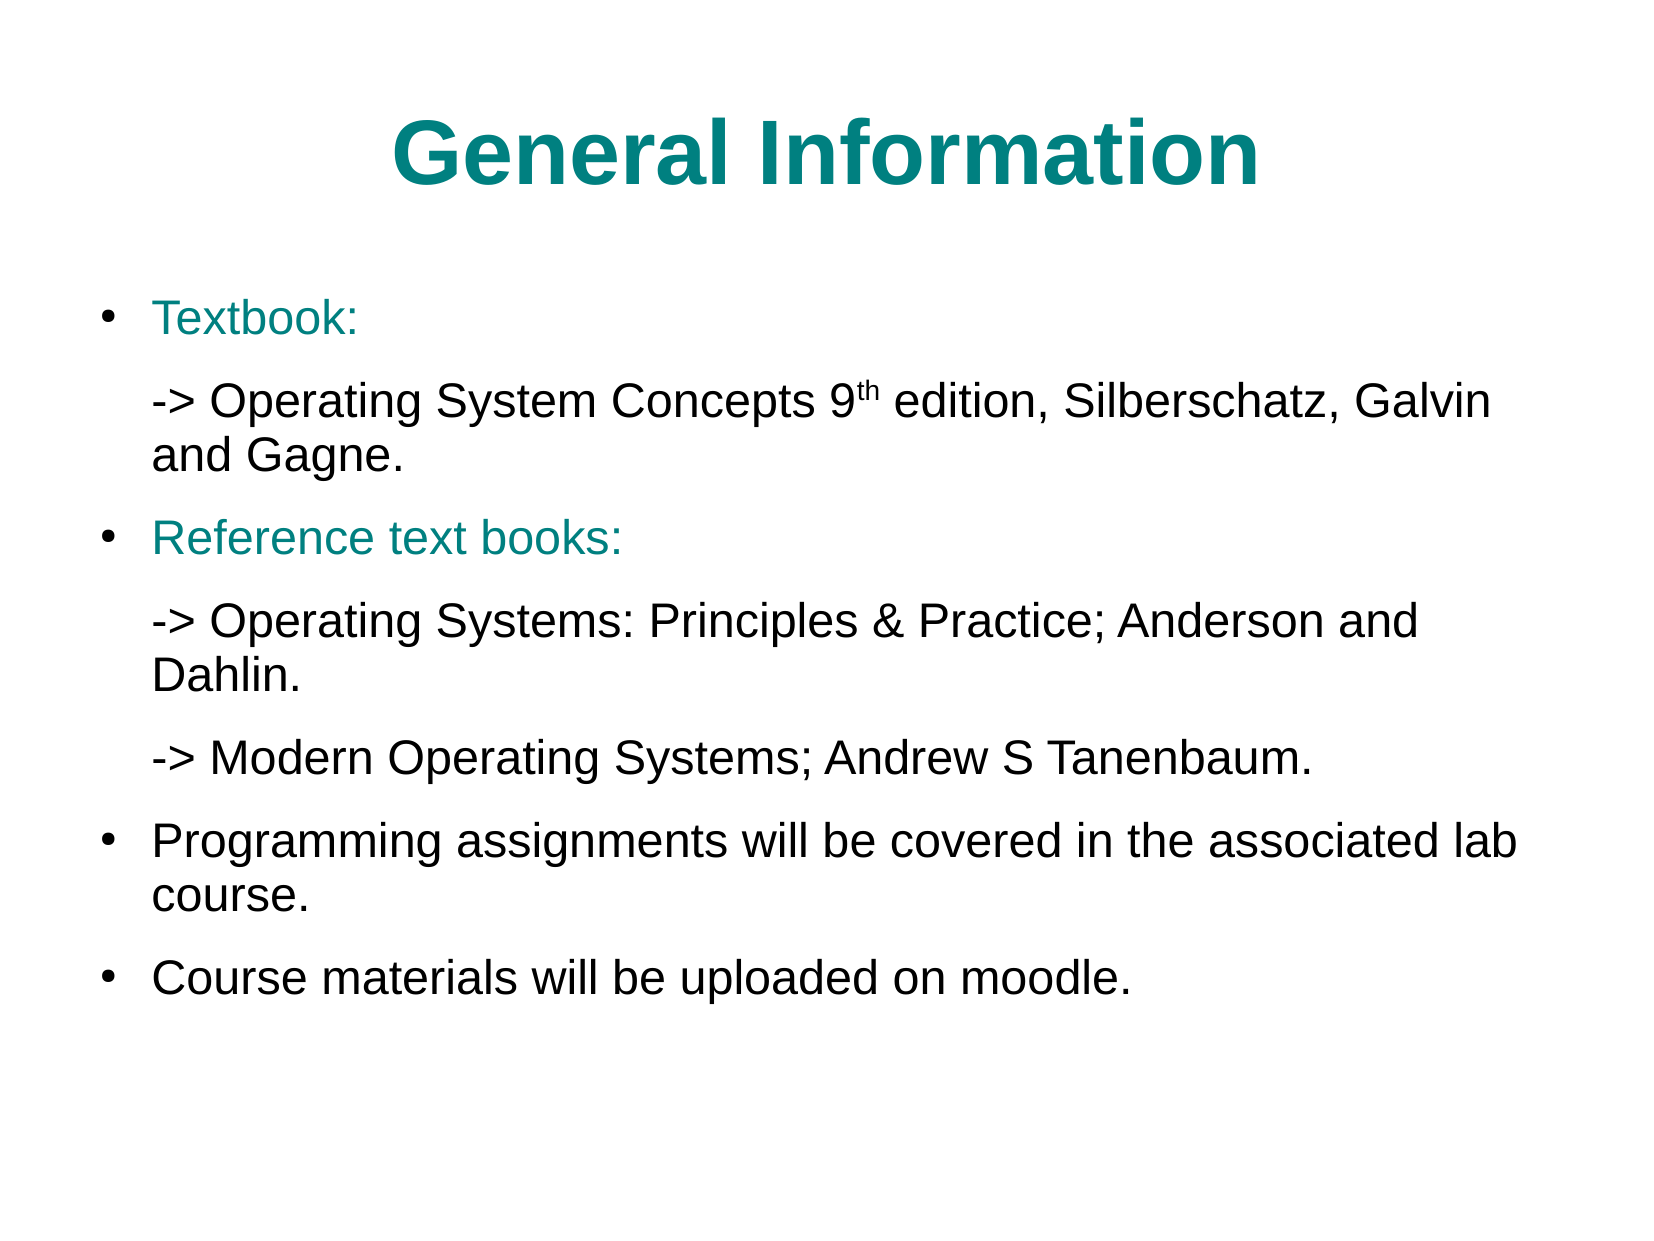

# General Information
Textbook:
-> Operating System Concepts 9th edition, Silberschatz, Galvin and Gagne.
Reference text books:
-> Operating Systems: Principles & Practice; Anderson and Dahlin.
-> Modern Operating Systems; Andrew S Tanenbaum.
Programming assignments will be covered in the associated lab course.
Course materials will be uploaded on moodle.